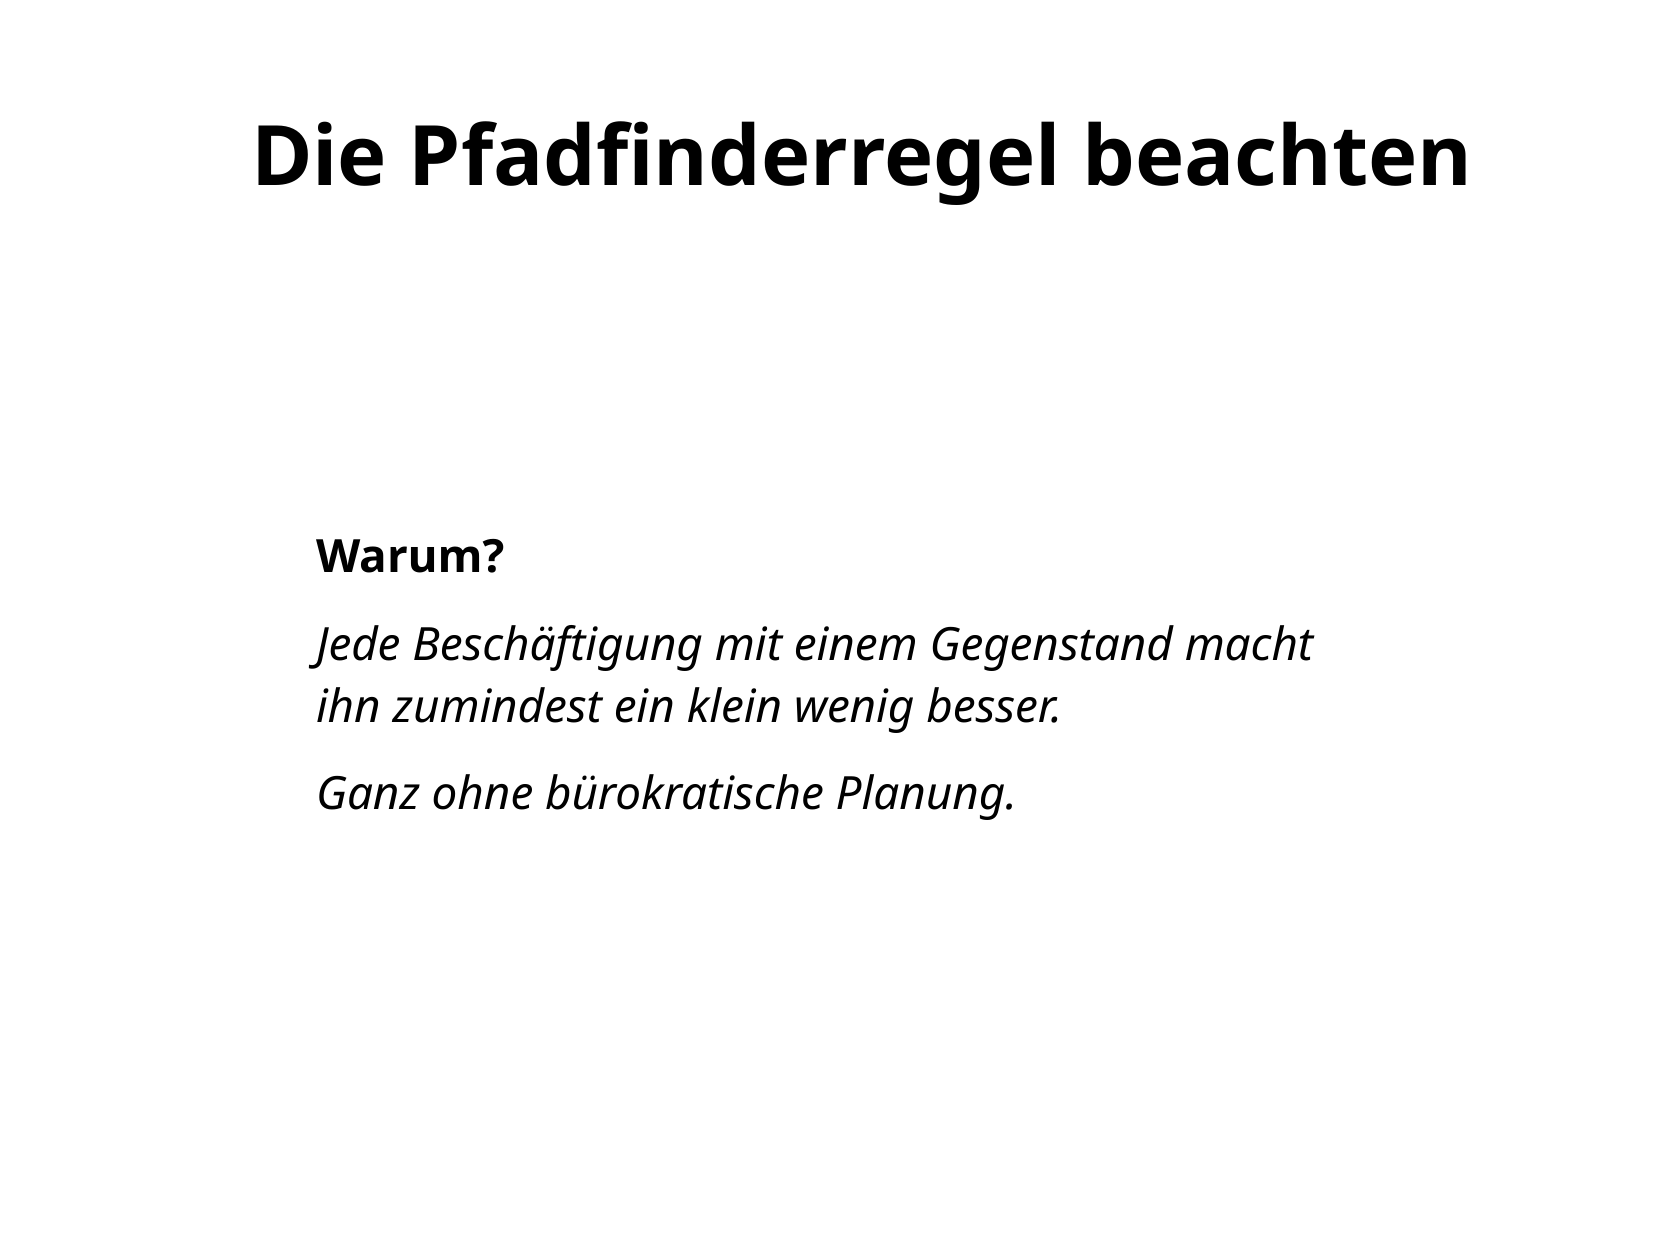

# Die Pfadfinderregel beachten
Warum?
Jede Beschäftigung mit einem Gegenstand macht ihn zumindest ein klein wenig besser.
Ganz ohne bürokratische Planung.